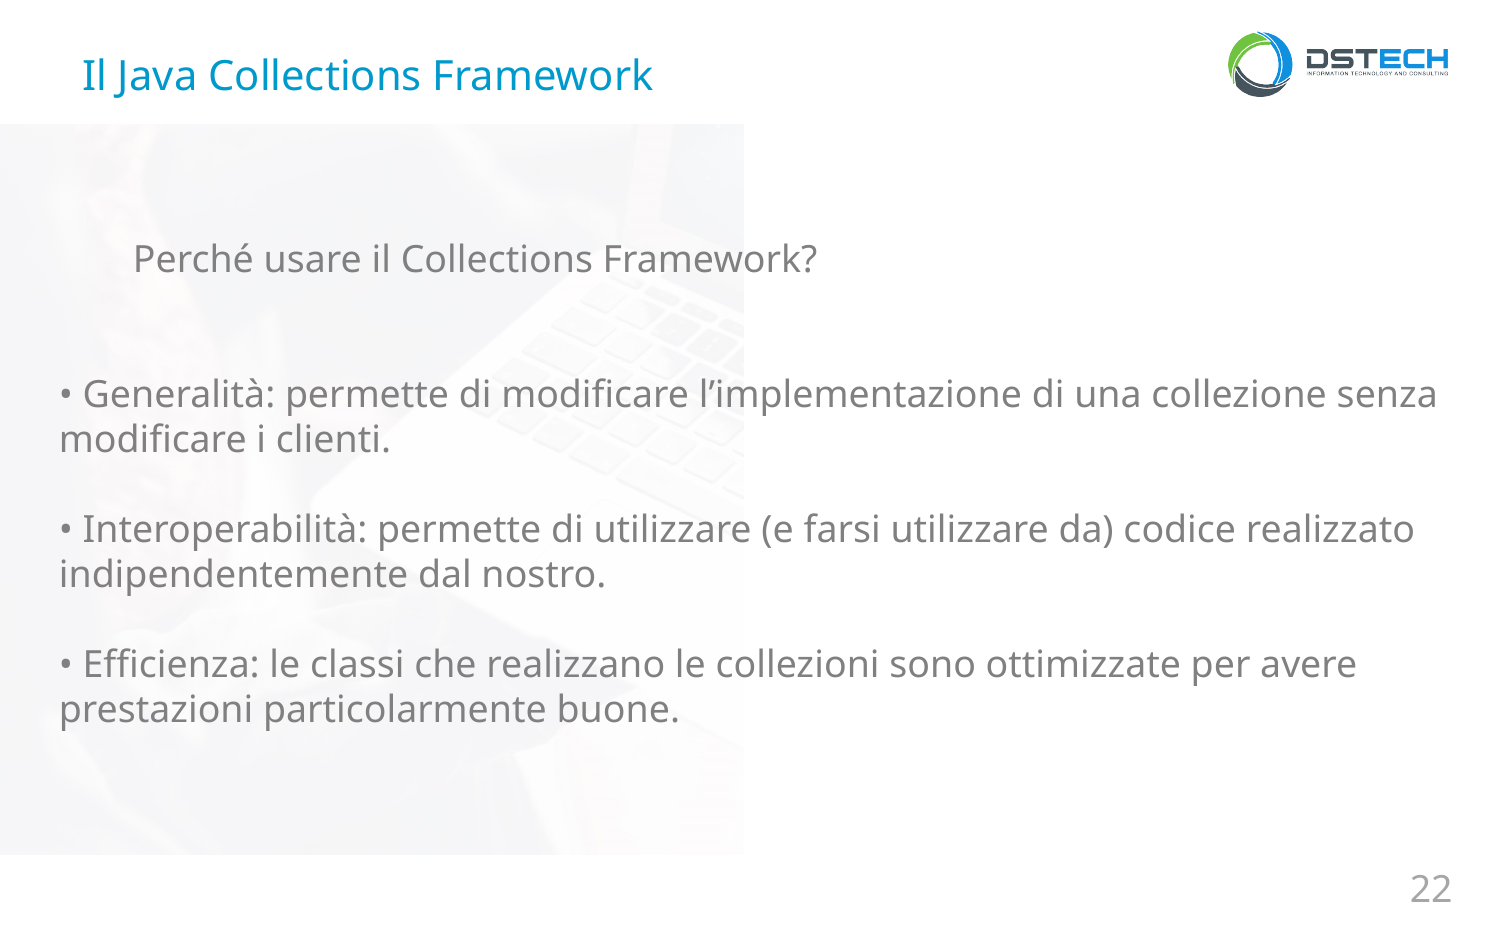

Il Java Collections Framework
	Perché usare il Collections Framework?
• Generalità: permette di modificare l’implementazione di una collezione senza modificare i clienti.
• Interoperabilità: permette di utilizzare (e farsi utilizzare da) codice realizzato indipendentemente dal nostro.
• Efficienza: le classi che realizzano le collezioni sono ottimizzate per avere prestazioni particolarmente buone.
22